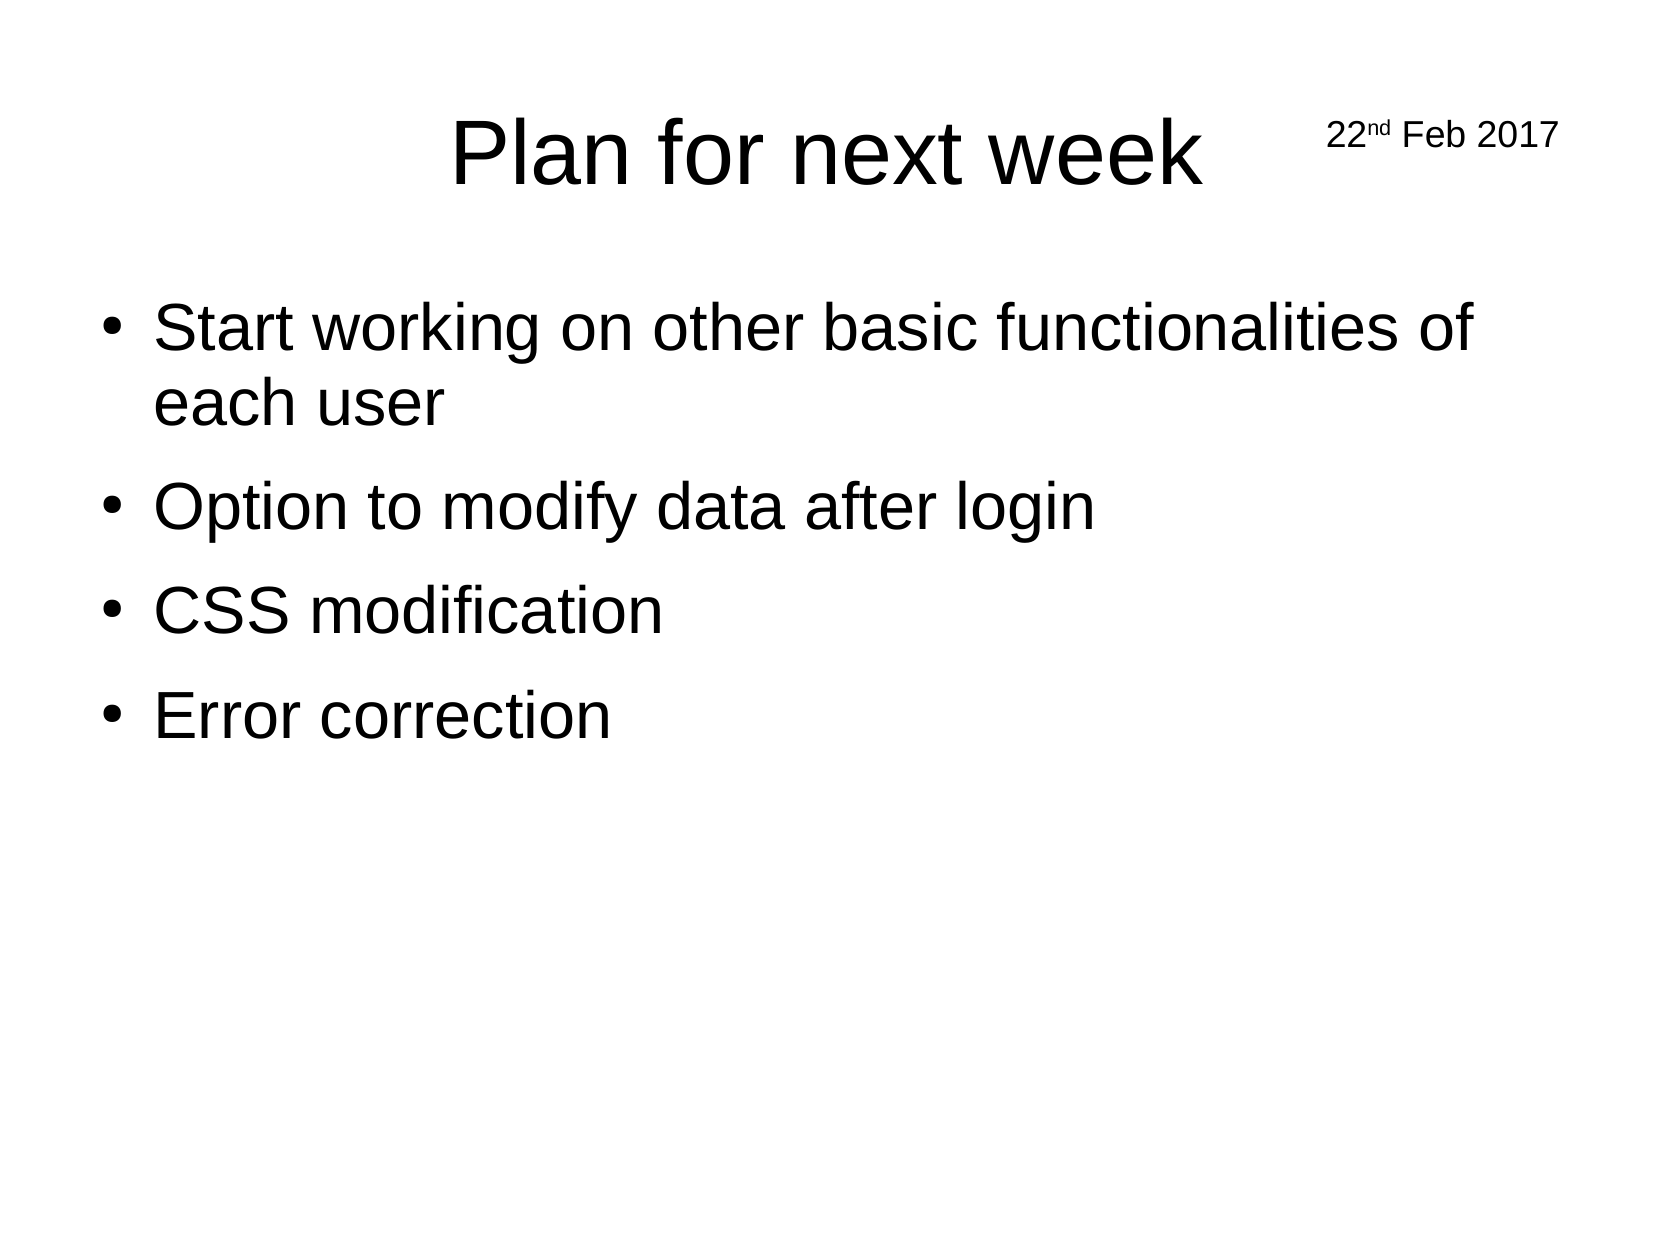

# Plan for next week
22nd Feb 2017
Start working on other basic functionalities of each user
Option to modify data after login
CSS modification
Error correction